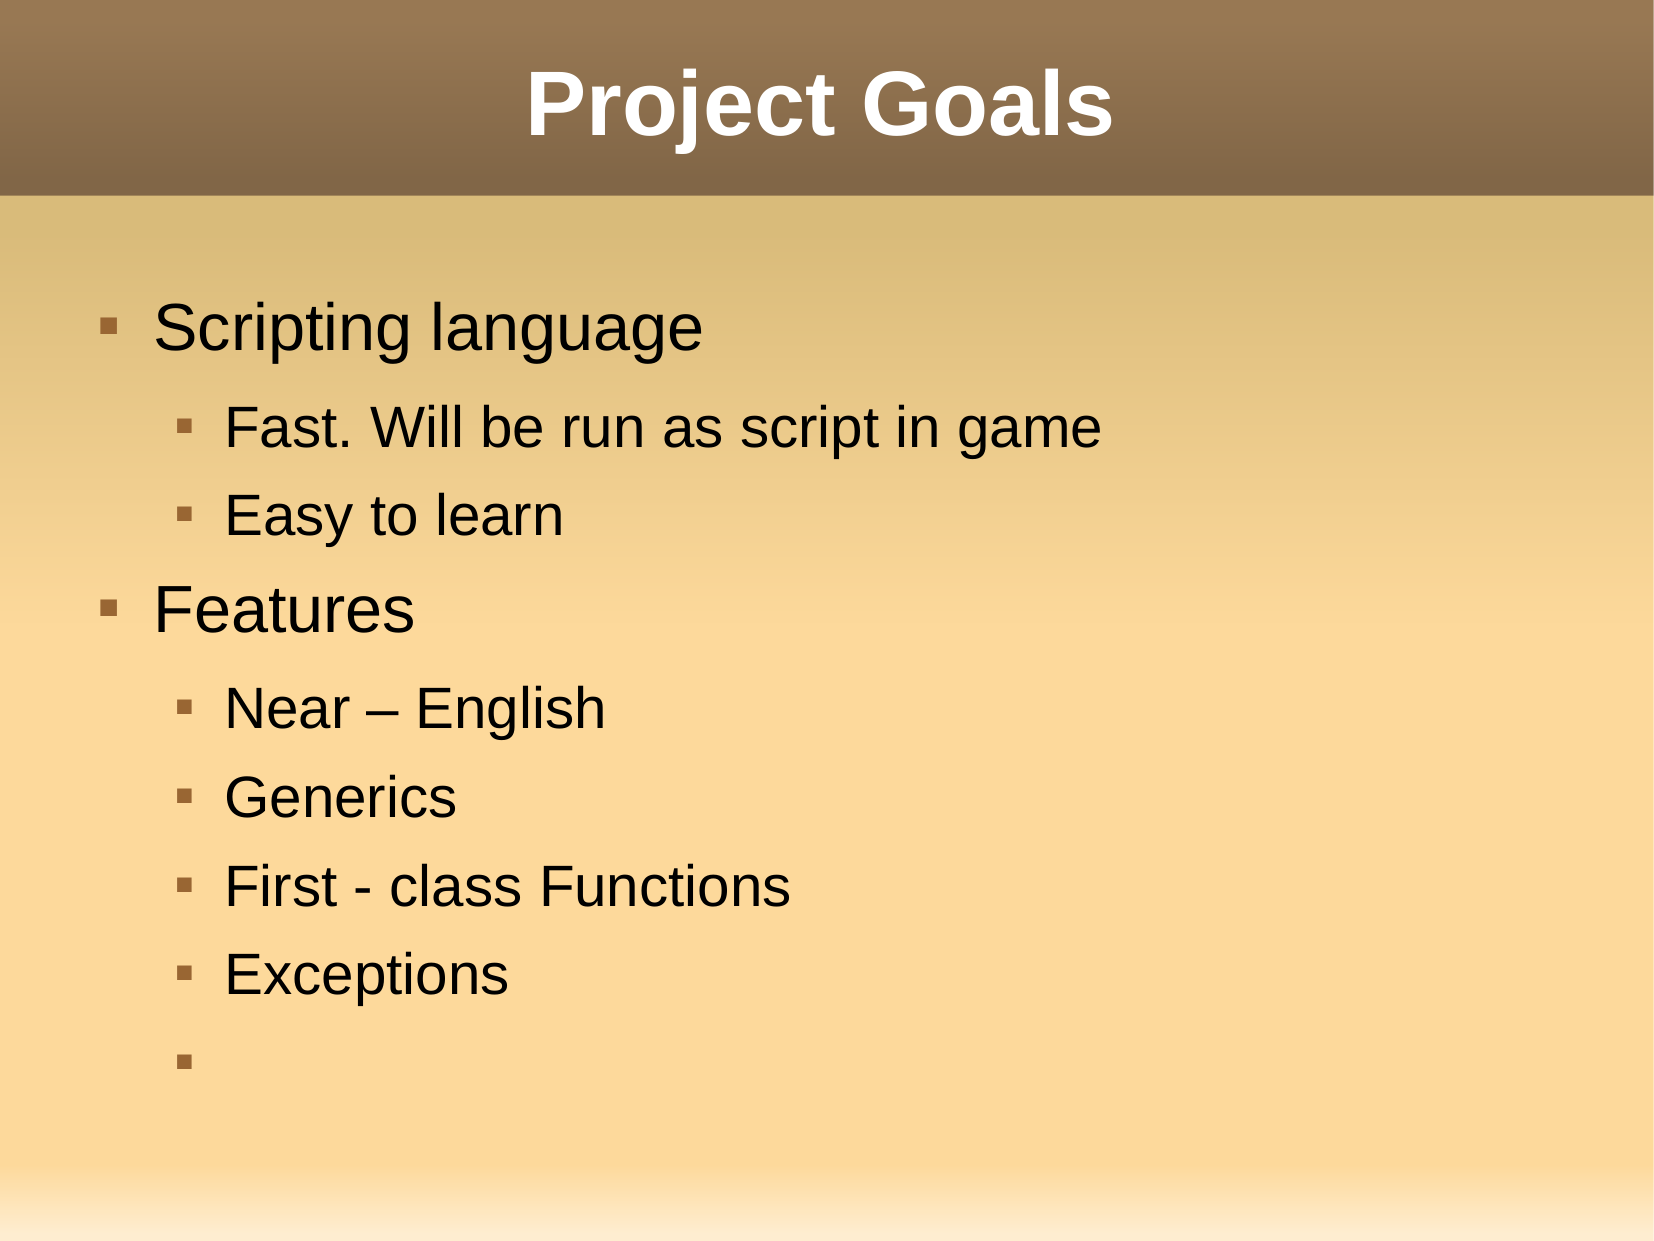

# Project Goals
Scripting language
Fast. Will be run as script in game
Easy to learn
Features
Near – English
Generics
First - class Functions
Exceptions